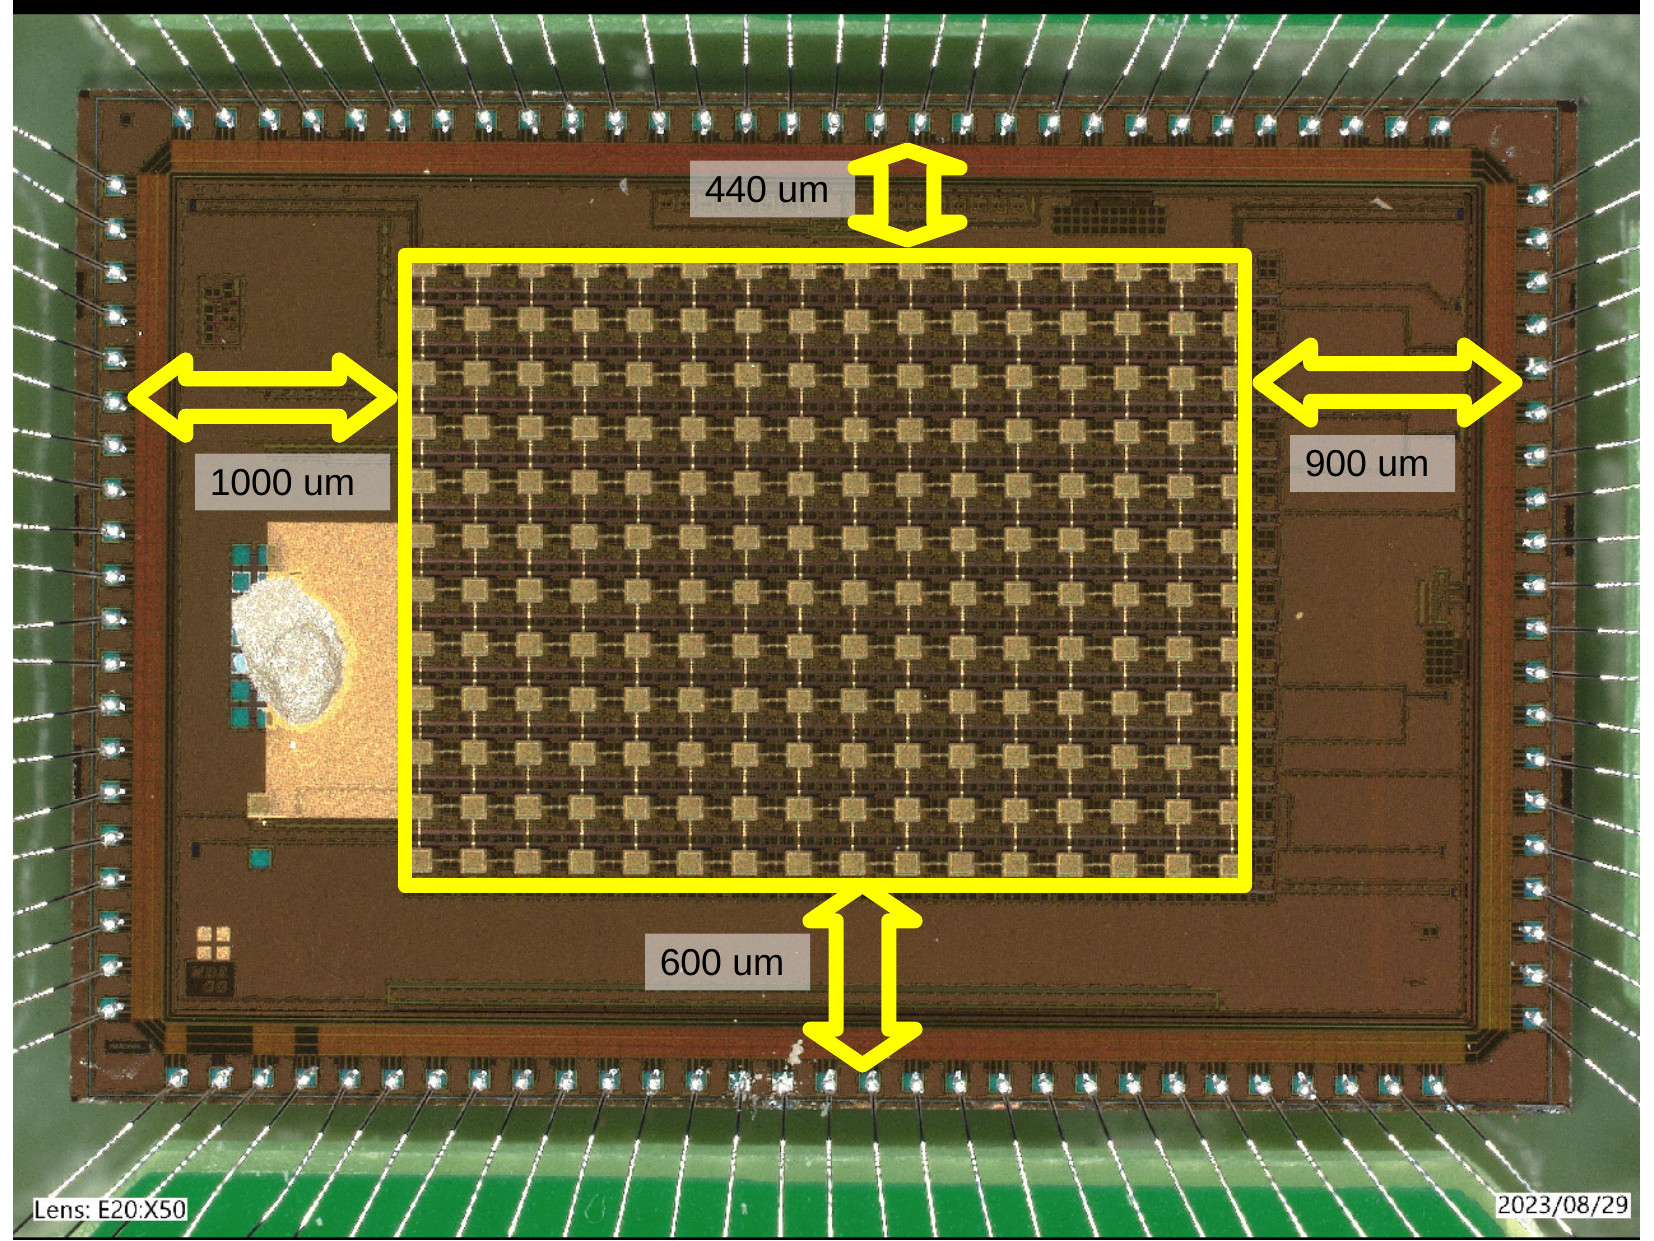

#
440 um
900 um
1000 um
600 um